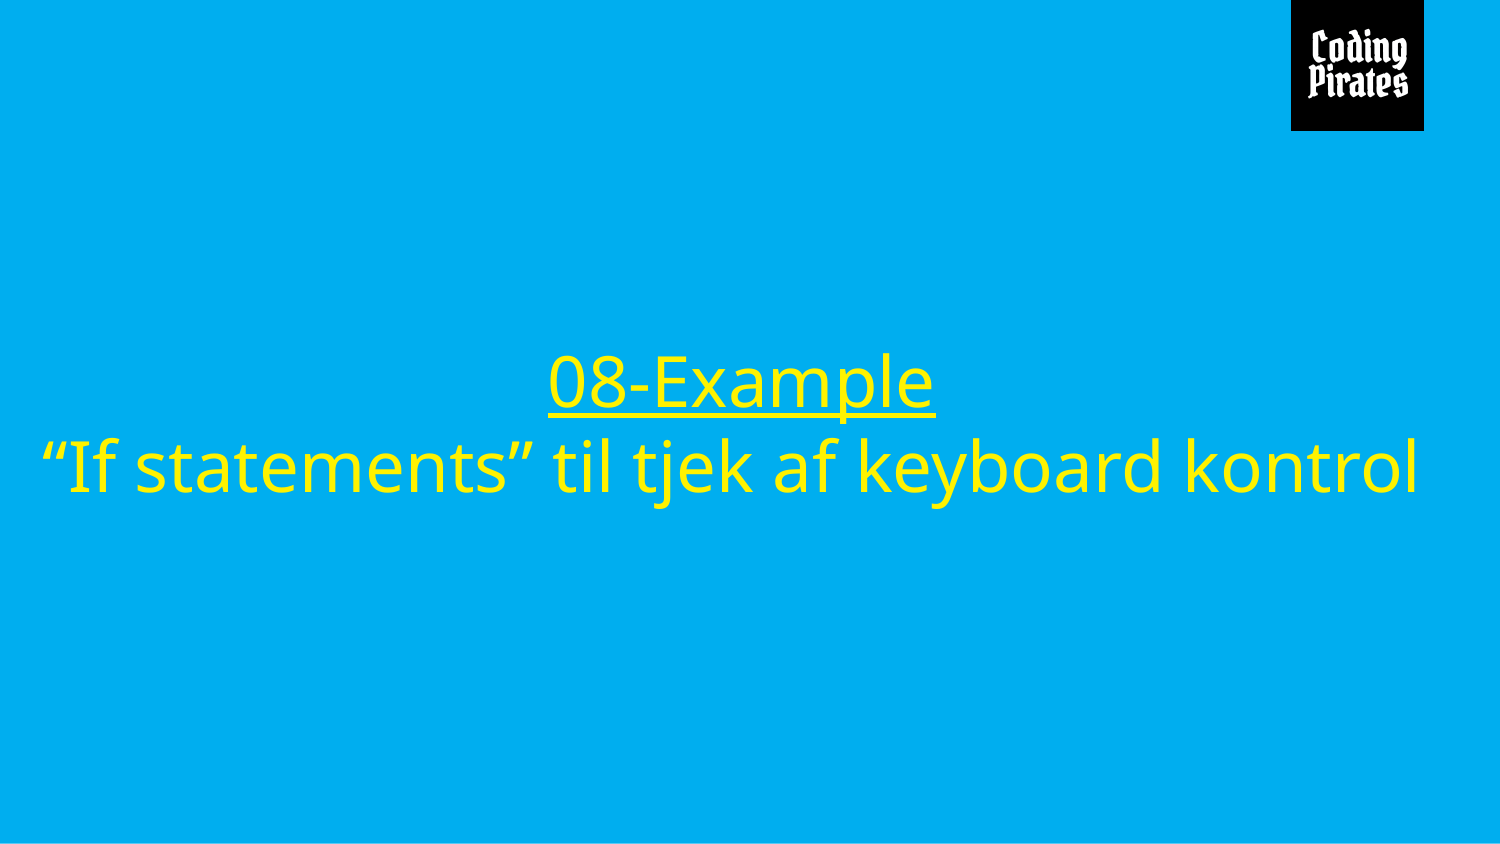

# 08-Example “If statements” til tjek af keyboard kontrol